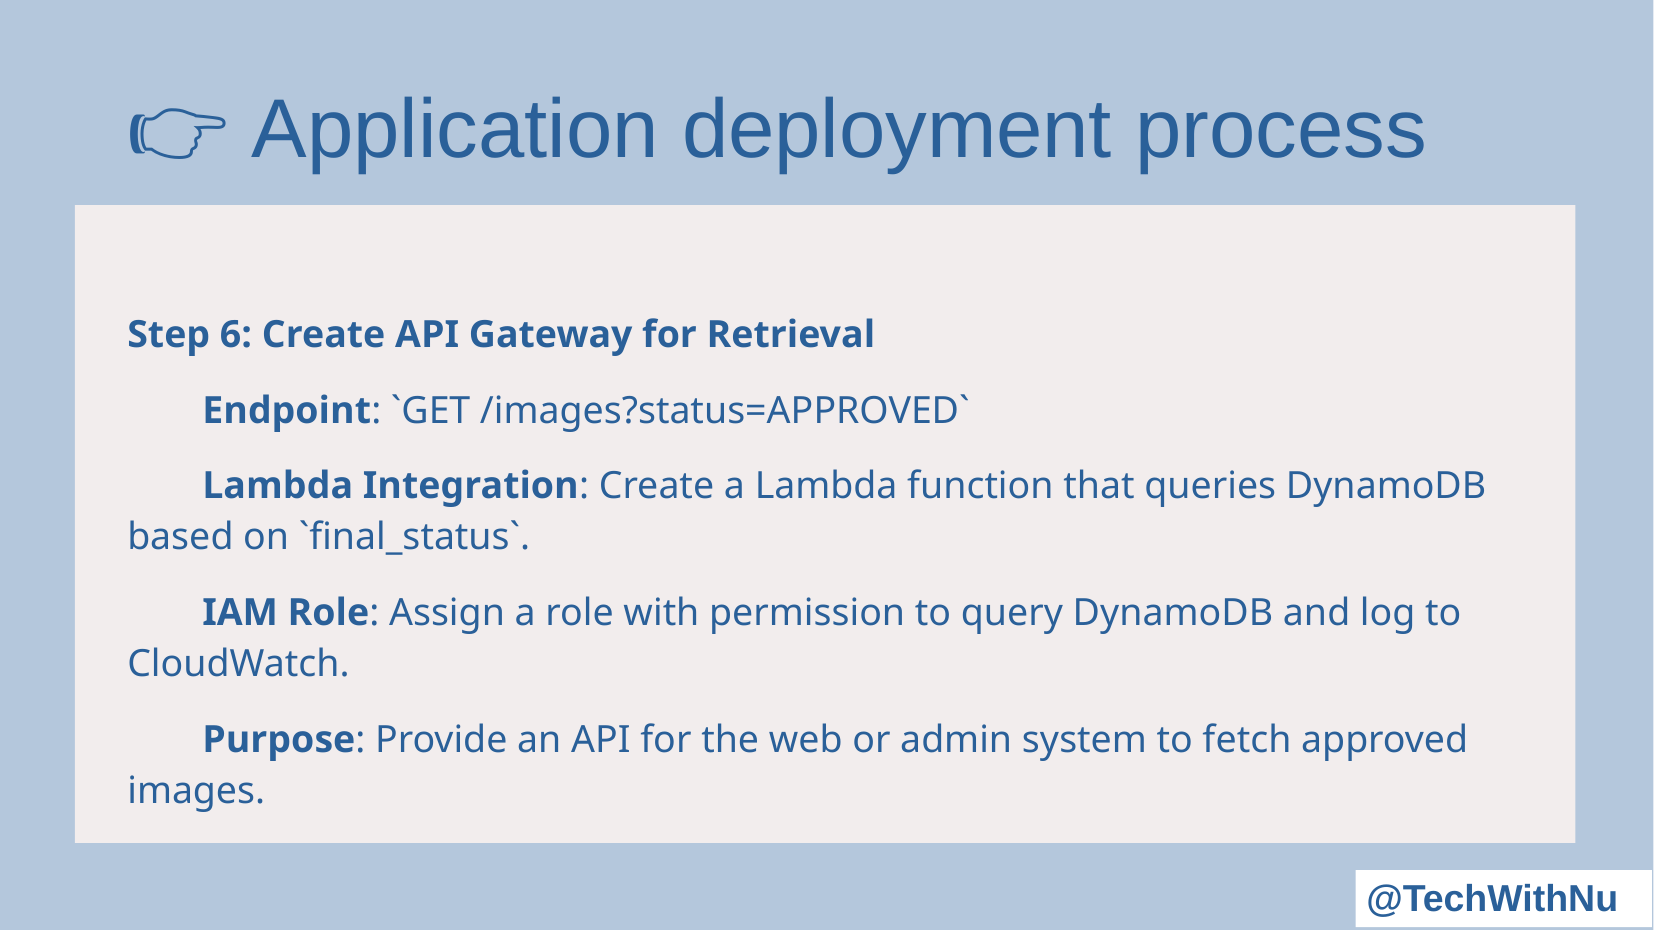

👉 Application deployment process
Step 6: Create API Gateway for Retrieval
	Endpoint: `GET /images?status=APPROVED`
	Lambda Integration: Create a Lambda function that queries DynamoDB based on `final_status`.
	IAM Role: Assign a role with permission to query DynamoDB and log to CloudWatch.
	Purpose: Provide an API for the web or admin system to fetch approved images.
@TechWithNu